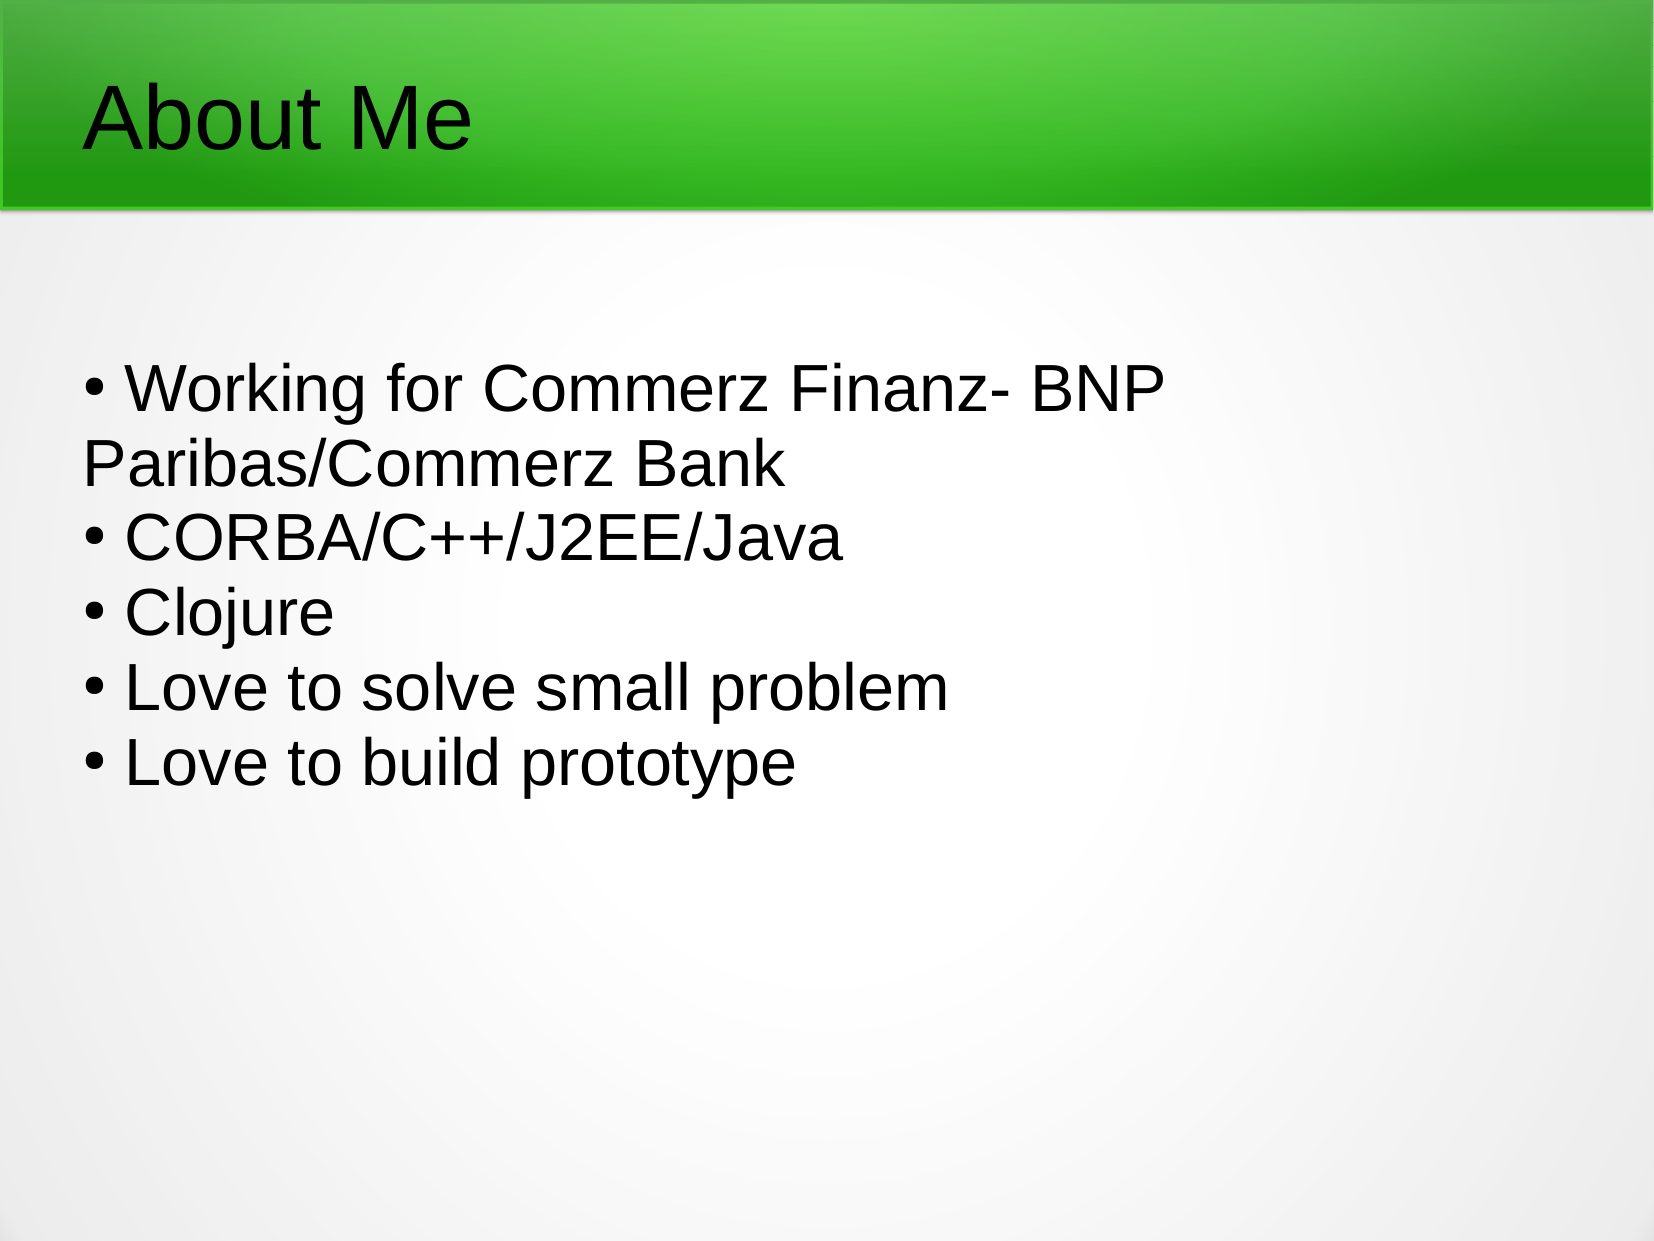

About Me
# Working for Commerz Finanz- BNP Paribas/Commerz Bank
 CORBA/C++/J2EE/Java
 Clojure
 Love to solve small problem
 Love to build prototype